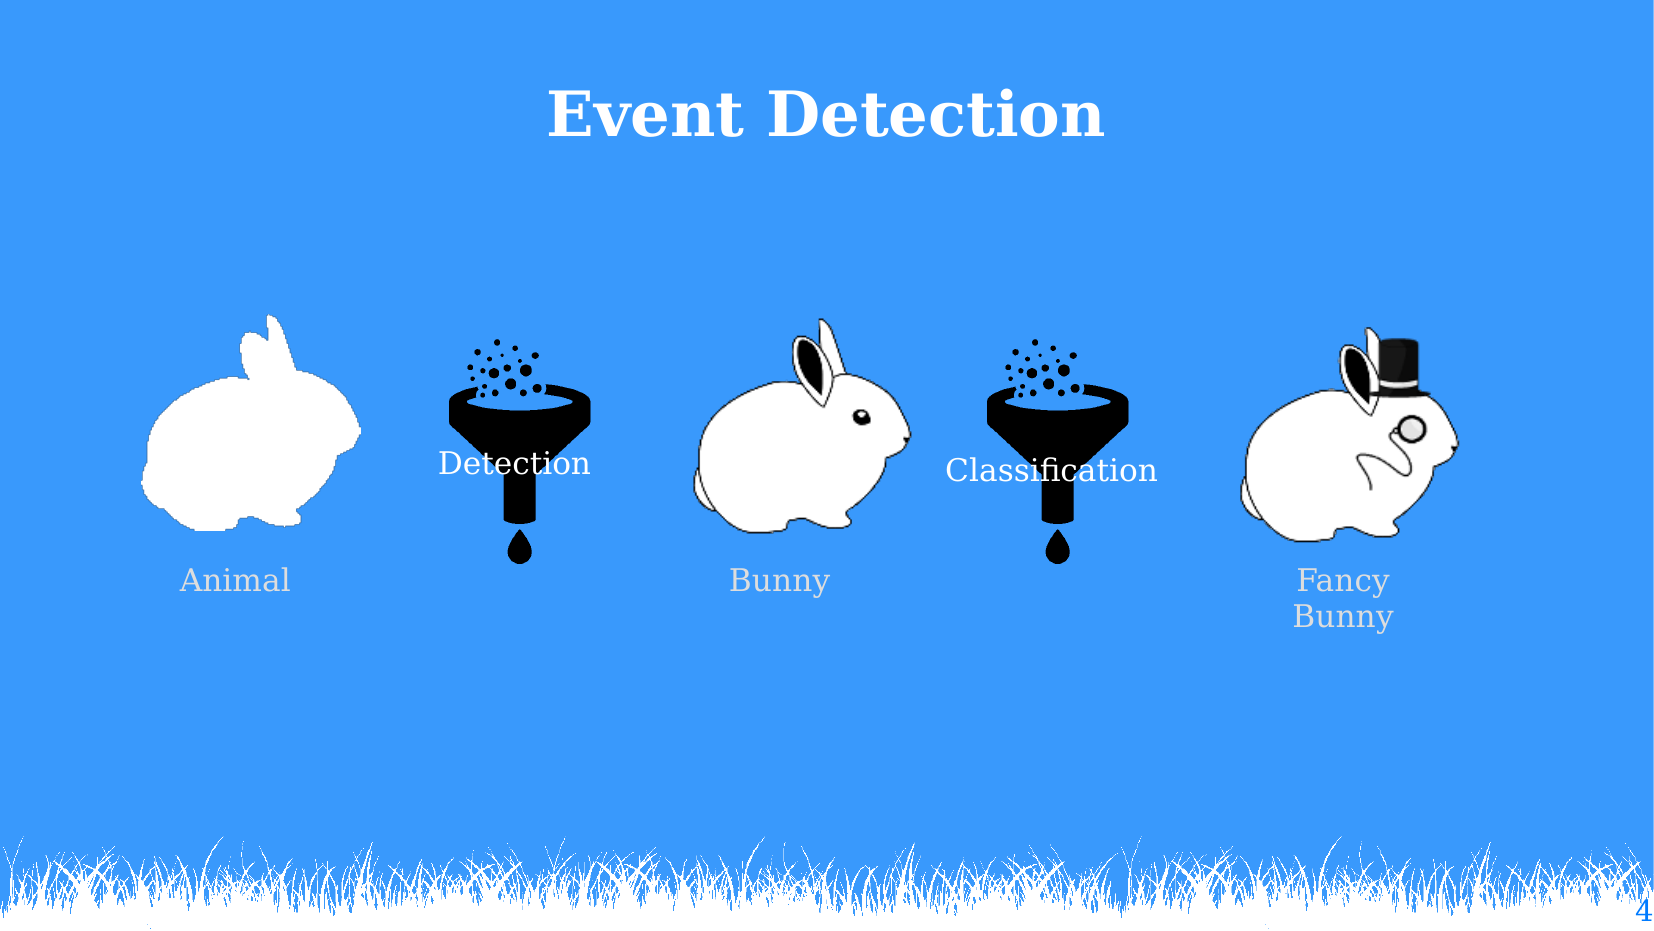

# Event Detection
Detection
Classification
Animal
Bunny
Fancy
Bunny
4